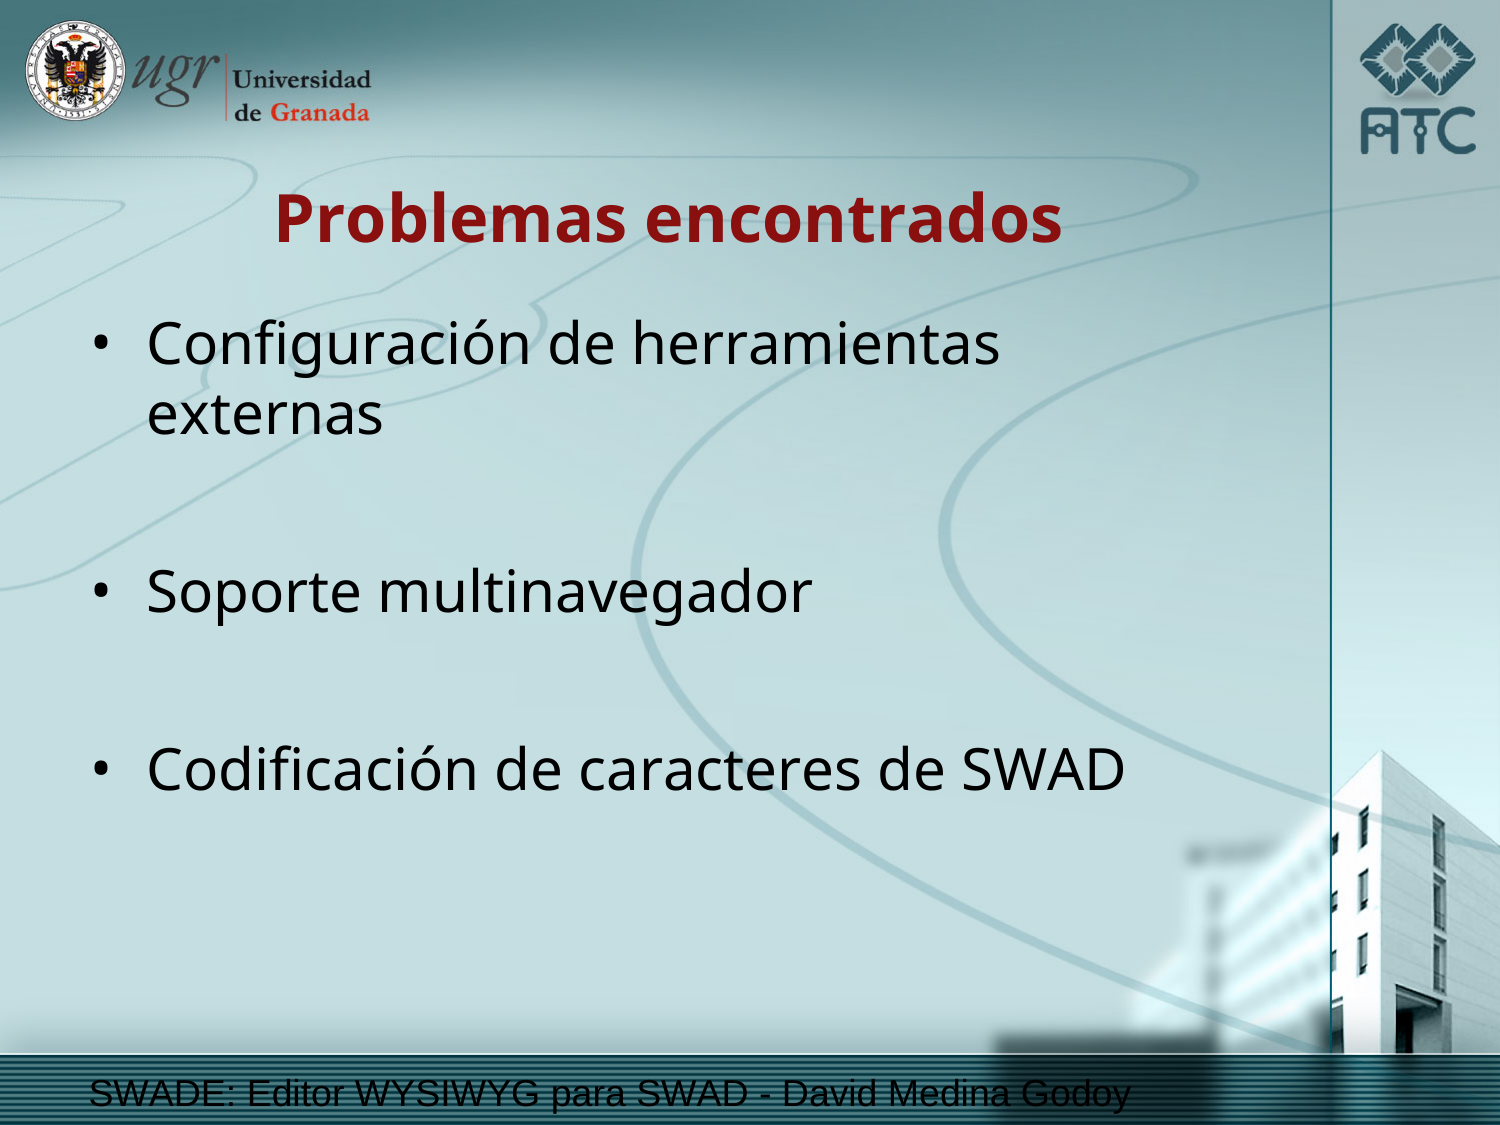

# Problemas encontrados
Configuración de herramientas externas
Soporte multinavegador
Codificación de caracteres de SWAD
SWADE: Editor WYSIWYG para SWAD - David Medina Godoy